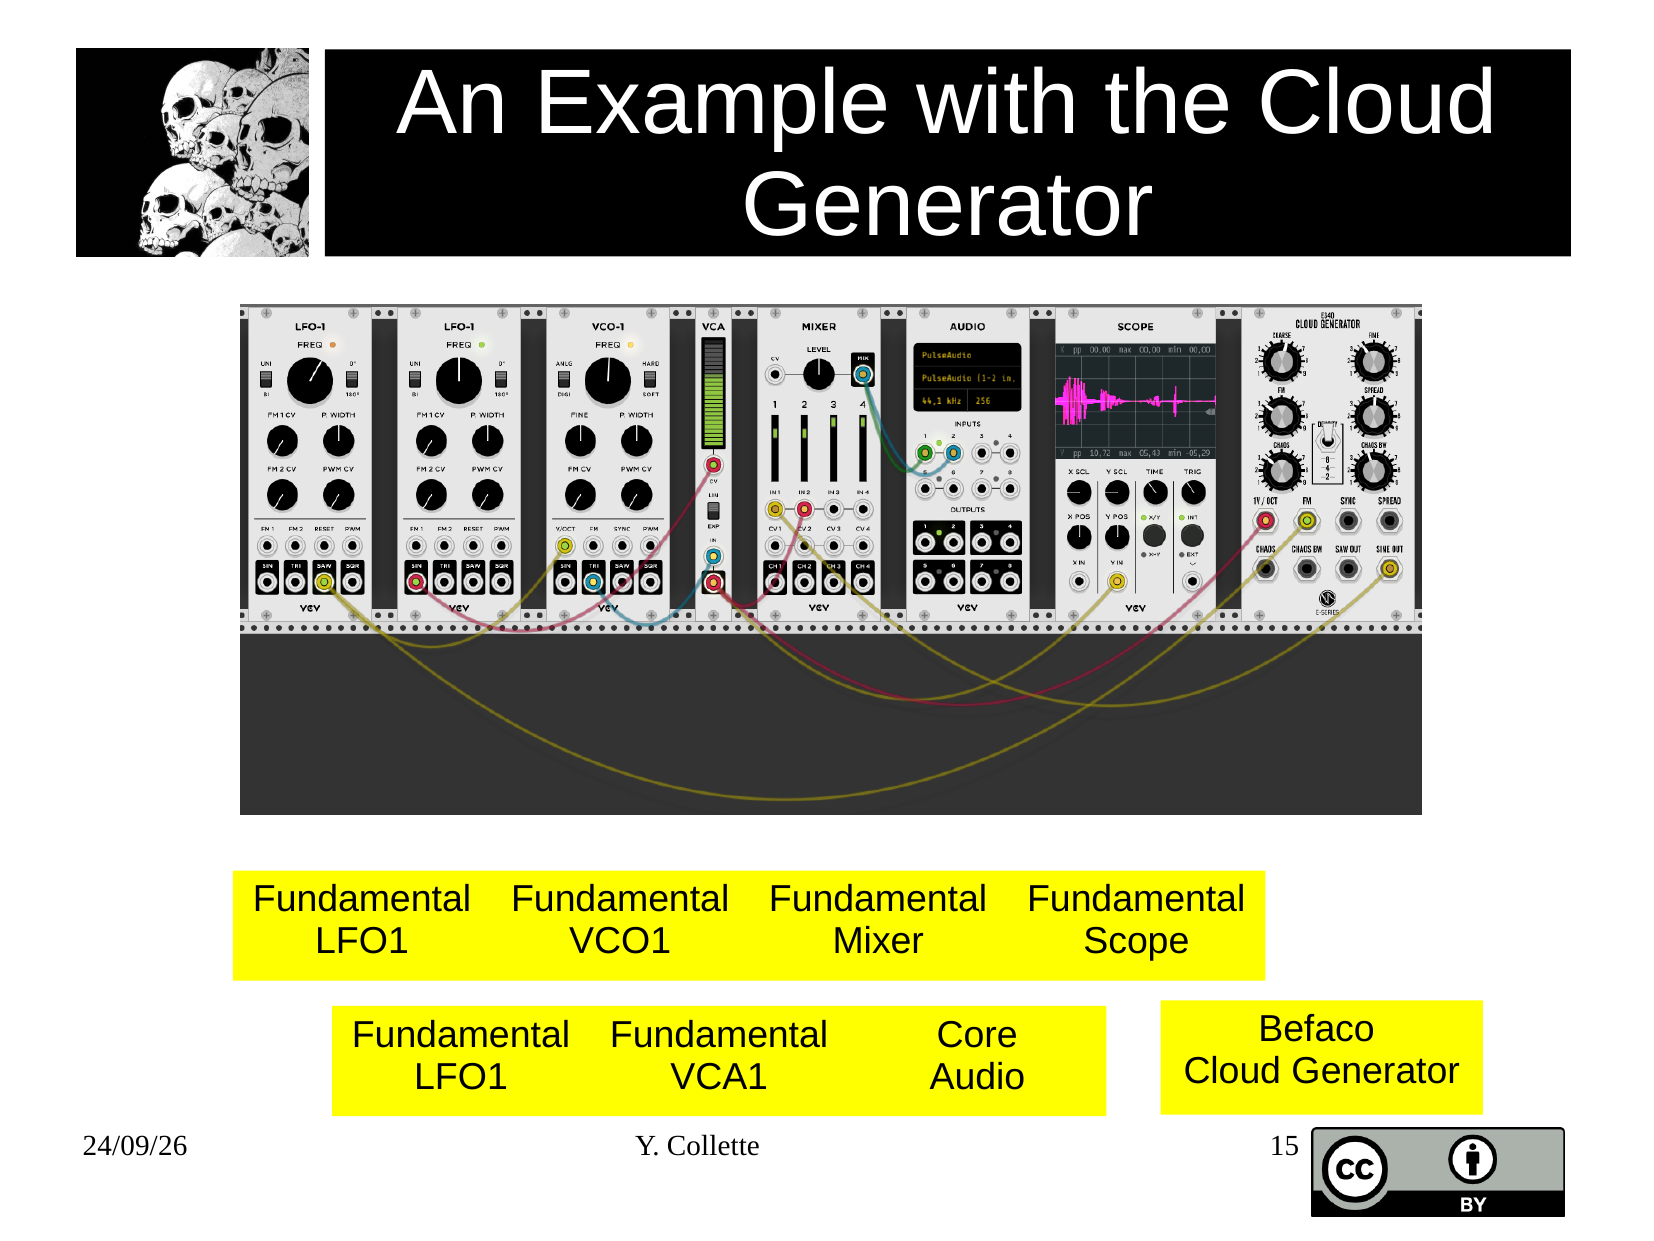

# An Example with the Cloud Generator
Fundamental
LFO1
Fundamental
VCO1
Fundamental
Mixer
Fundamental
Scope
Befaco
Cloud Generator
Fundamental
LFO1
Fundamental
VCA1
Core
Audio
Y. Collette
15